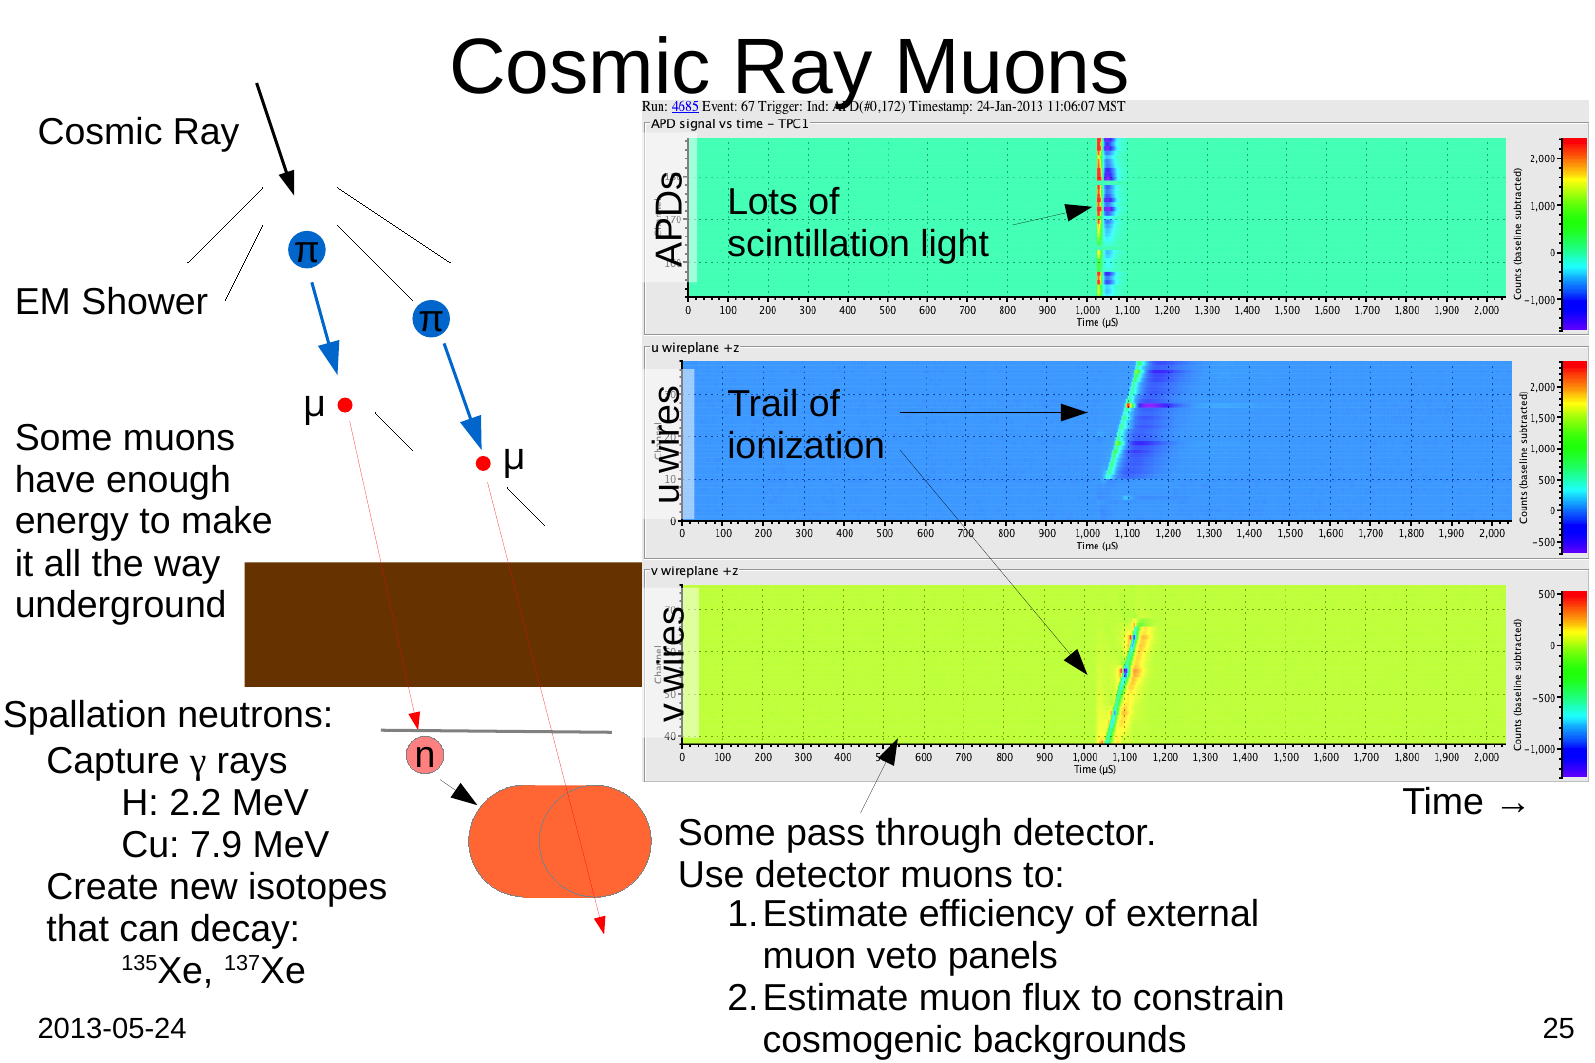

# Cosmic Ray Muons
Cosmic Ray
Lots of scintillation light
APDs
π
EM Shower
π
µ
Trail of ionization
Some muons have enough energy to make it all the way underground
u wires
µ
v wires
Spallation neutrons:
Capture γ rays
	H: 2.2 MeV
	Cu: 7.9 MeV
Create new isotopes that can decay:
	135Xe, 137Xe
n
Time →
Some pass through detector.
Use detector muons to:
Estimate efficiency of external muon veto panels
Estimate muon flux to constrain cosmogenic backgrounds
2013-05-24
25